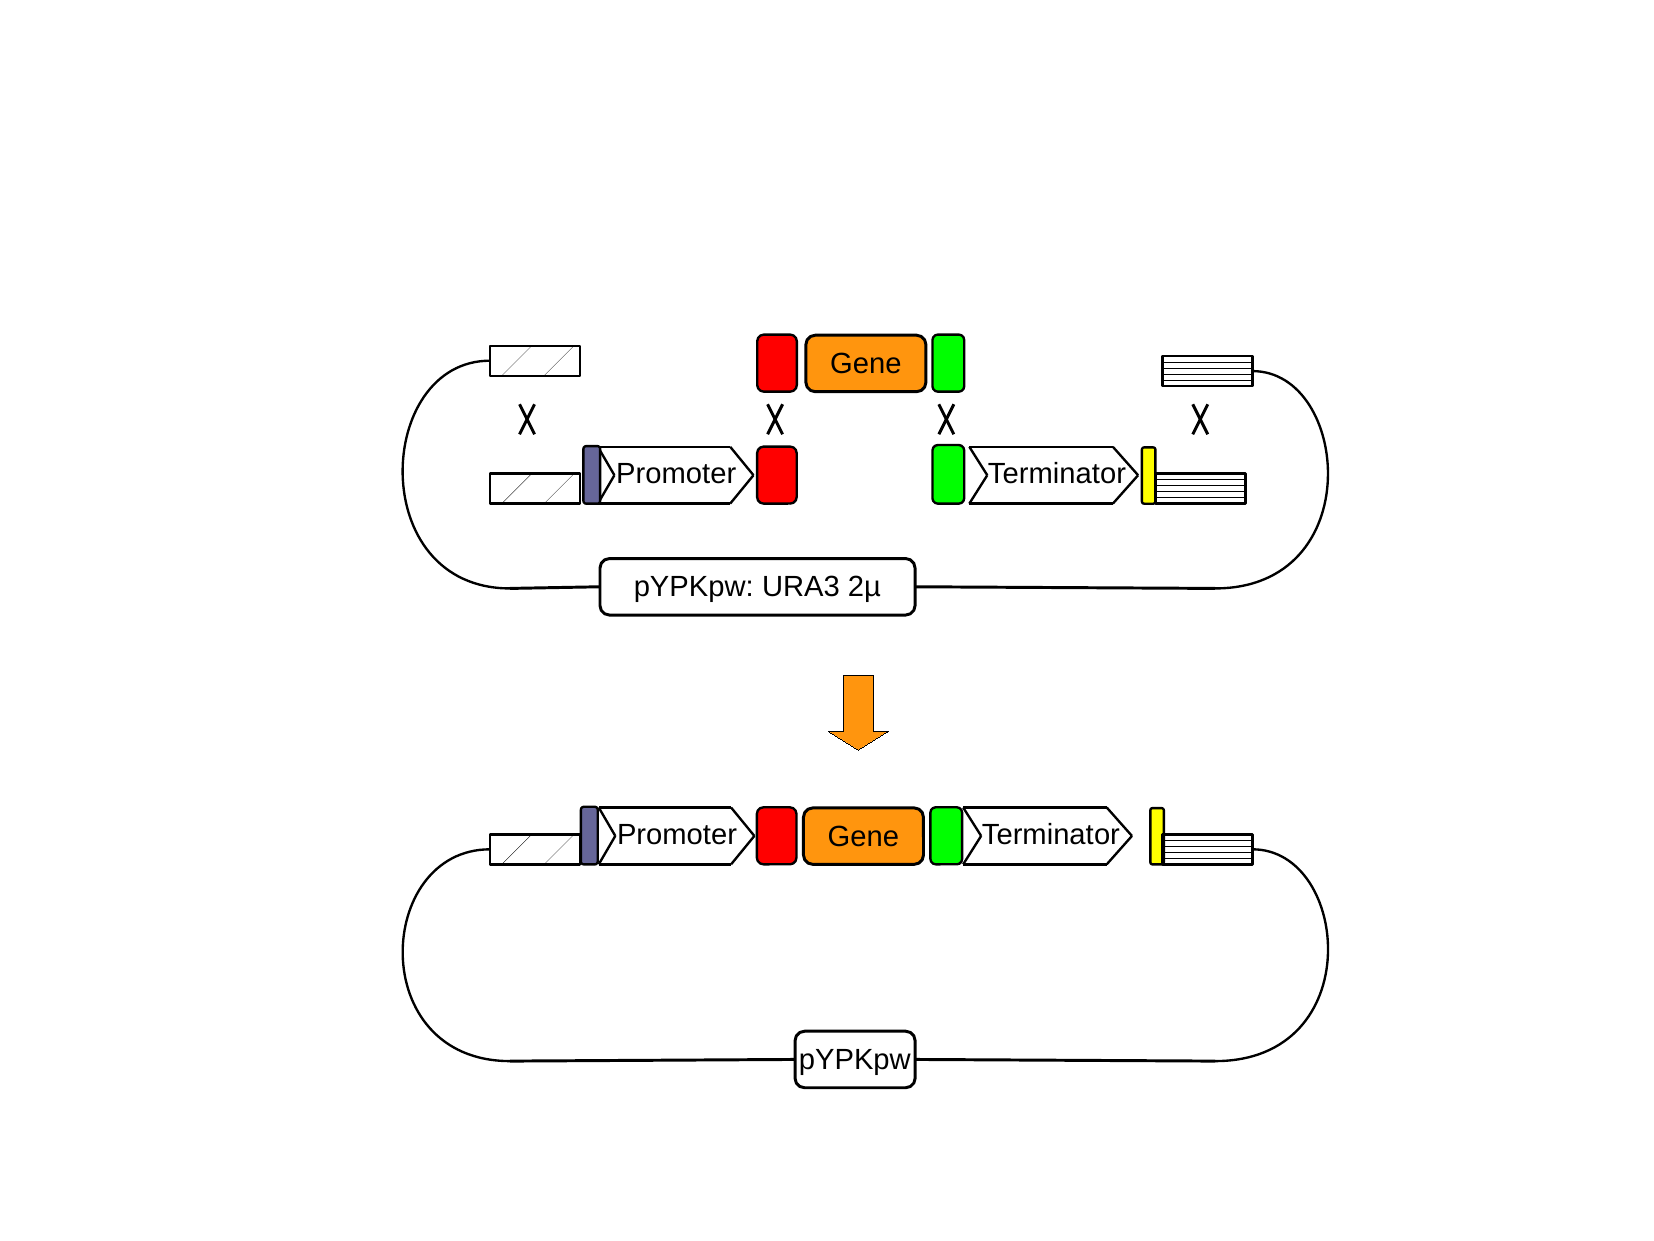

Gene
Promoter
Terminator
pYPKpw: URA3 2µ
Promoter
Terminator
Gene
pYPKpw